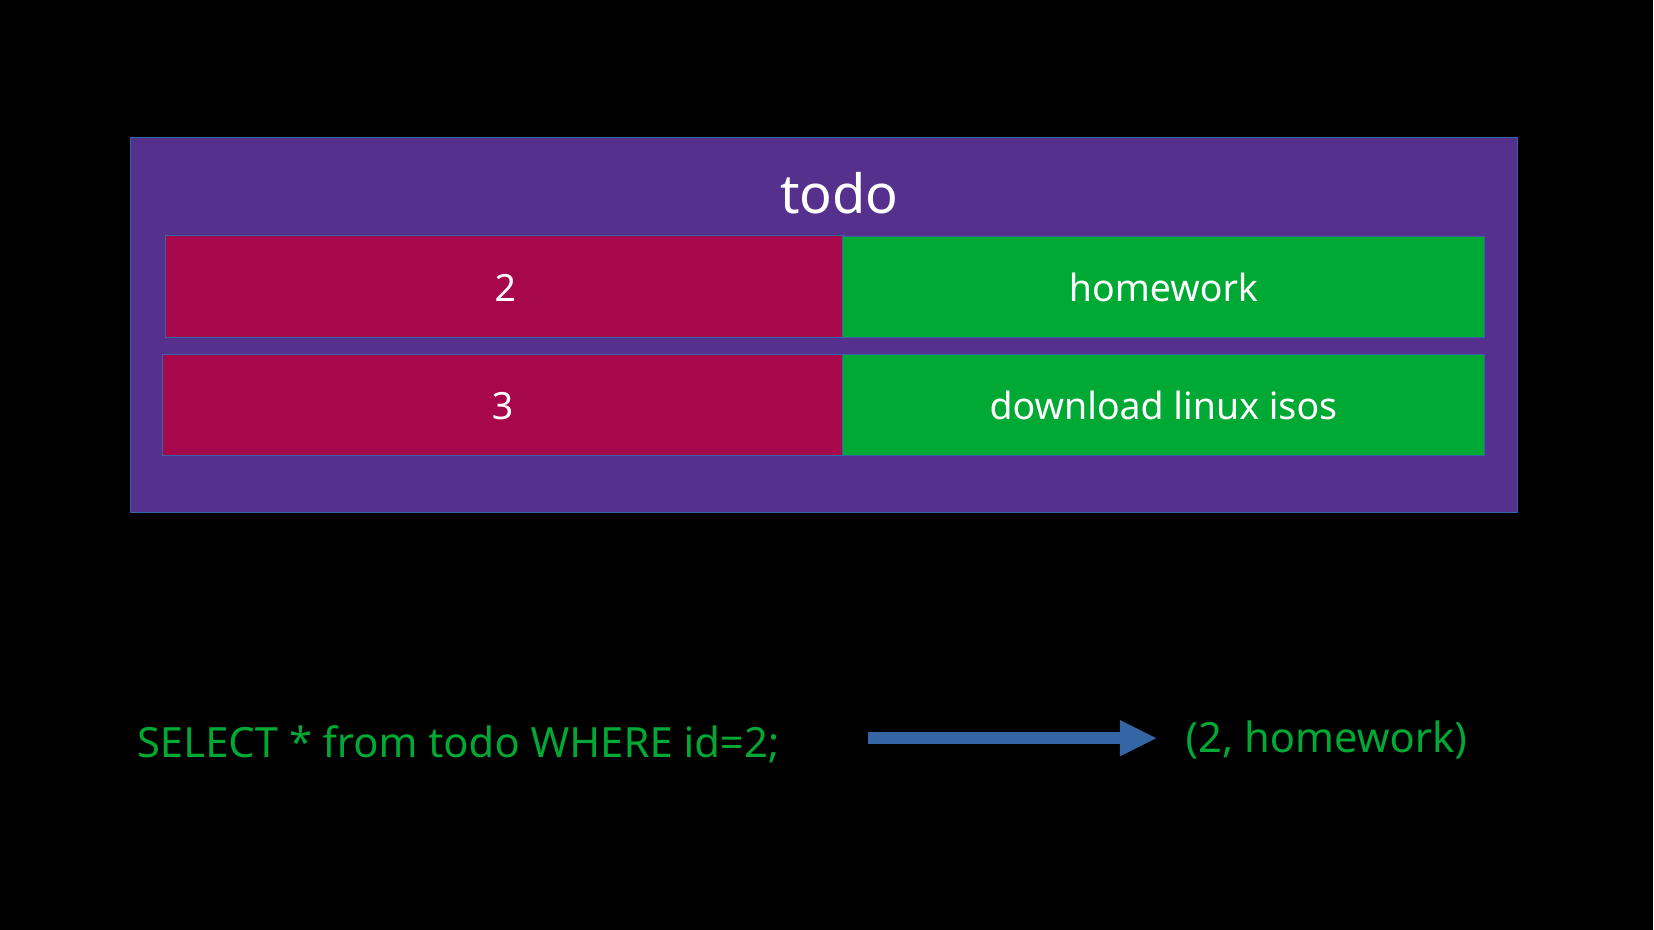

todo
2
homework
3
download linux isos
(2, homework)
SELECT * from todo WHERE id=2;